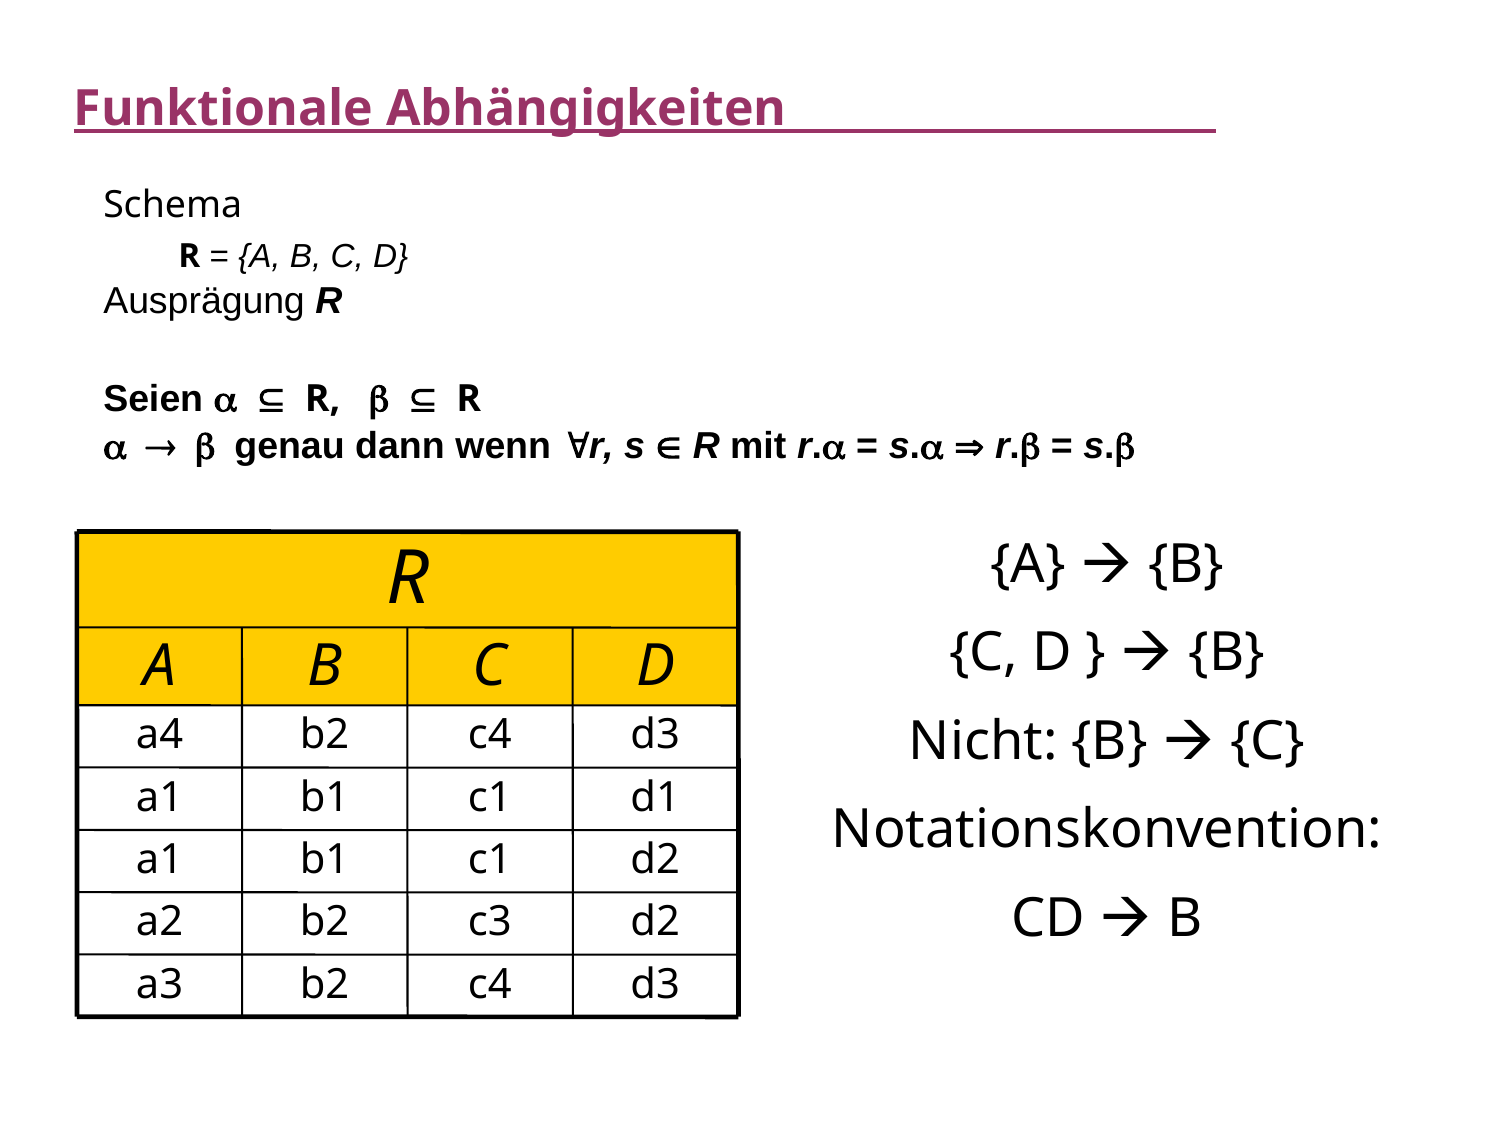

# Funktionale Abhängigkeiten
Schema
R = {A, B, C, D}
Ausprägung R
Seien R, R
genau dann wenn r, s  R mit r. = s.  r. = s.
R
A
B
C
D
a4
b2
c4
d3
a1
b1
c1
d1
a1
b1
c1
d2
a2
b2
c3
d2
a3
b2
c4
d3
{A}  {B}
{C, D }  {B}
Nicht: {B}  {C}
Notationskonvention:
CD  B